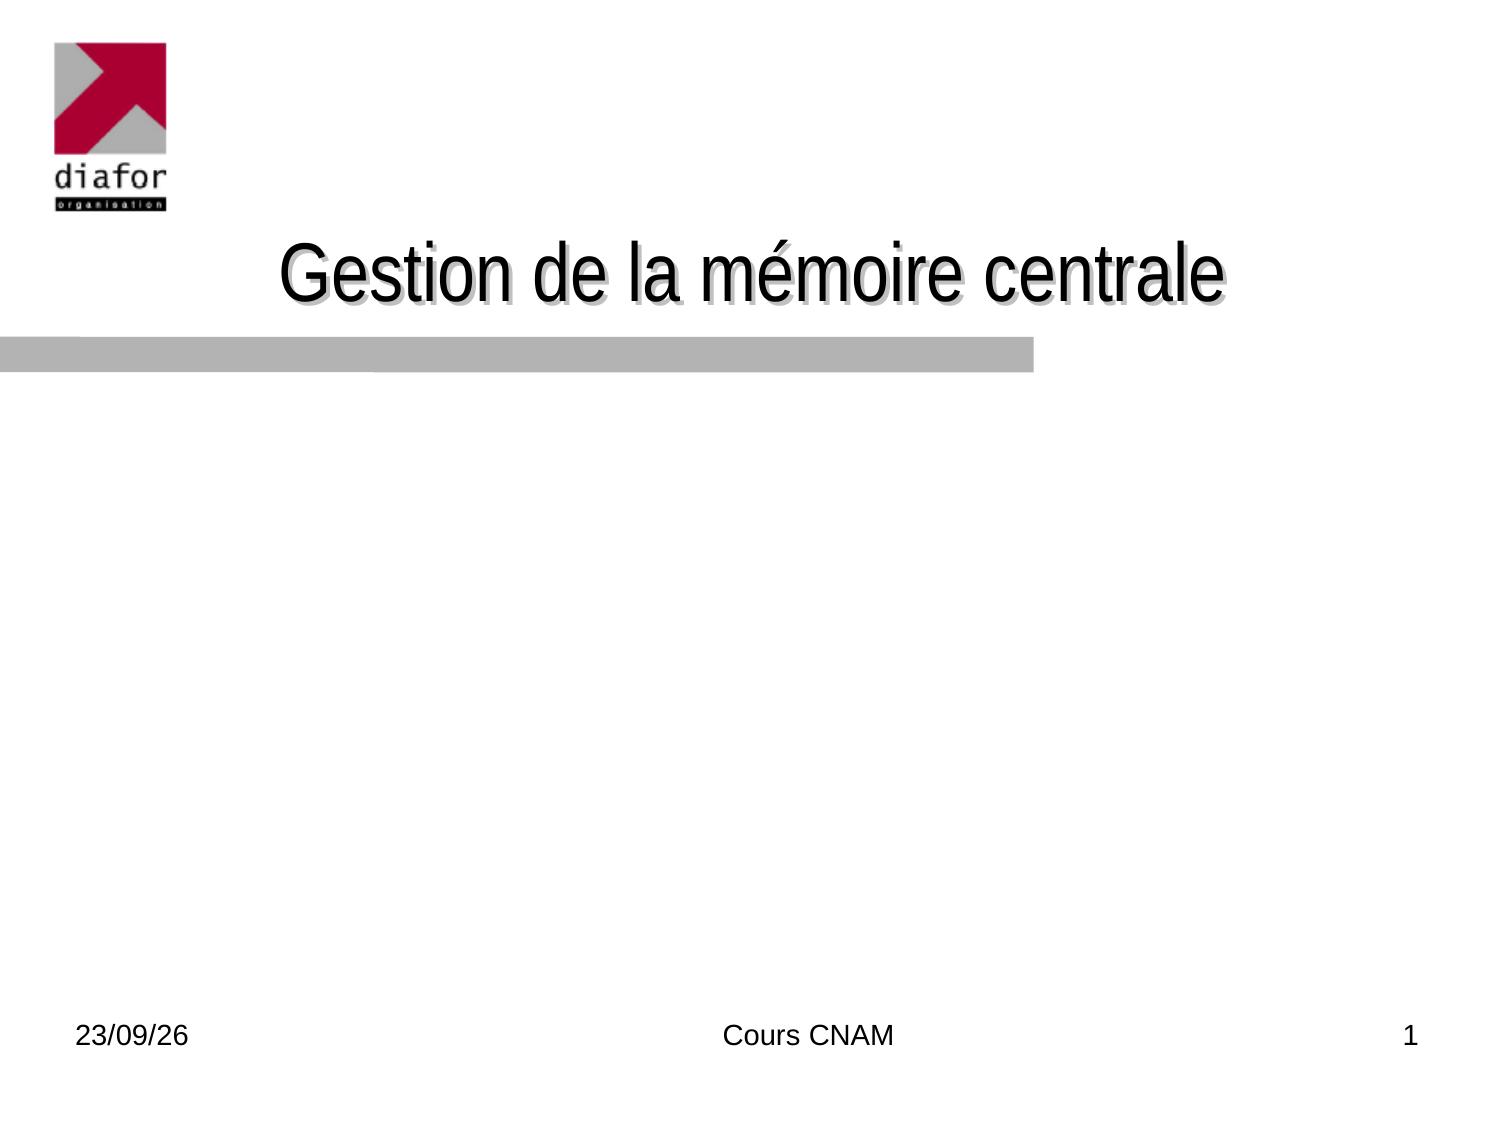

# Gestion de la mémoire centrale
Cours CNAM
1